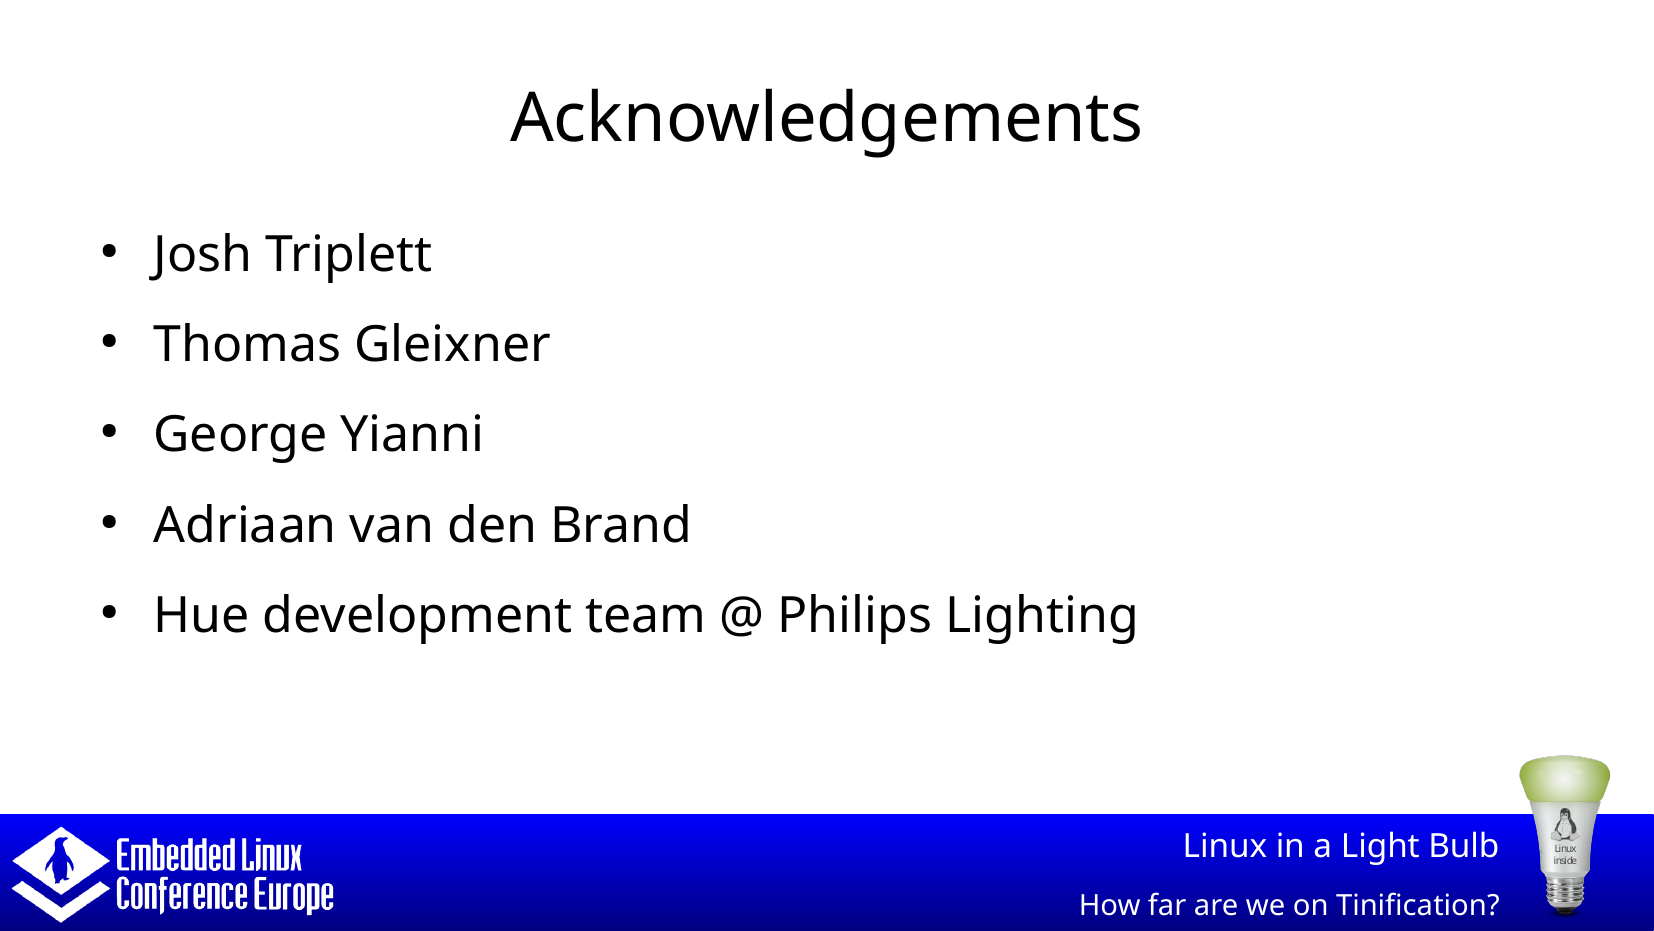

# Acknowledgements
Josh Triplett
Thomas Gleixner
George Yianni
Adriaan van den Brand
Hue development team @ Philips Lighting
Linux in a Light Bulb